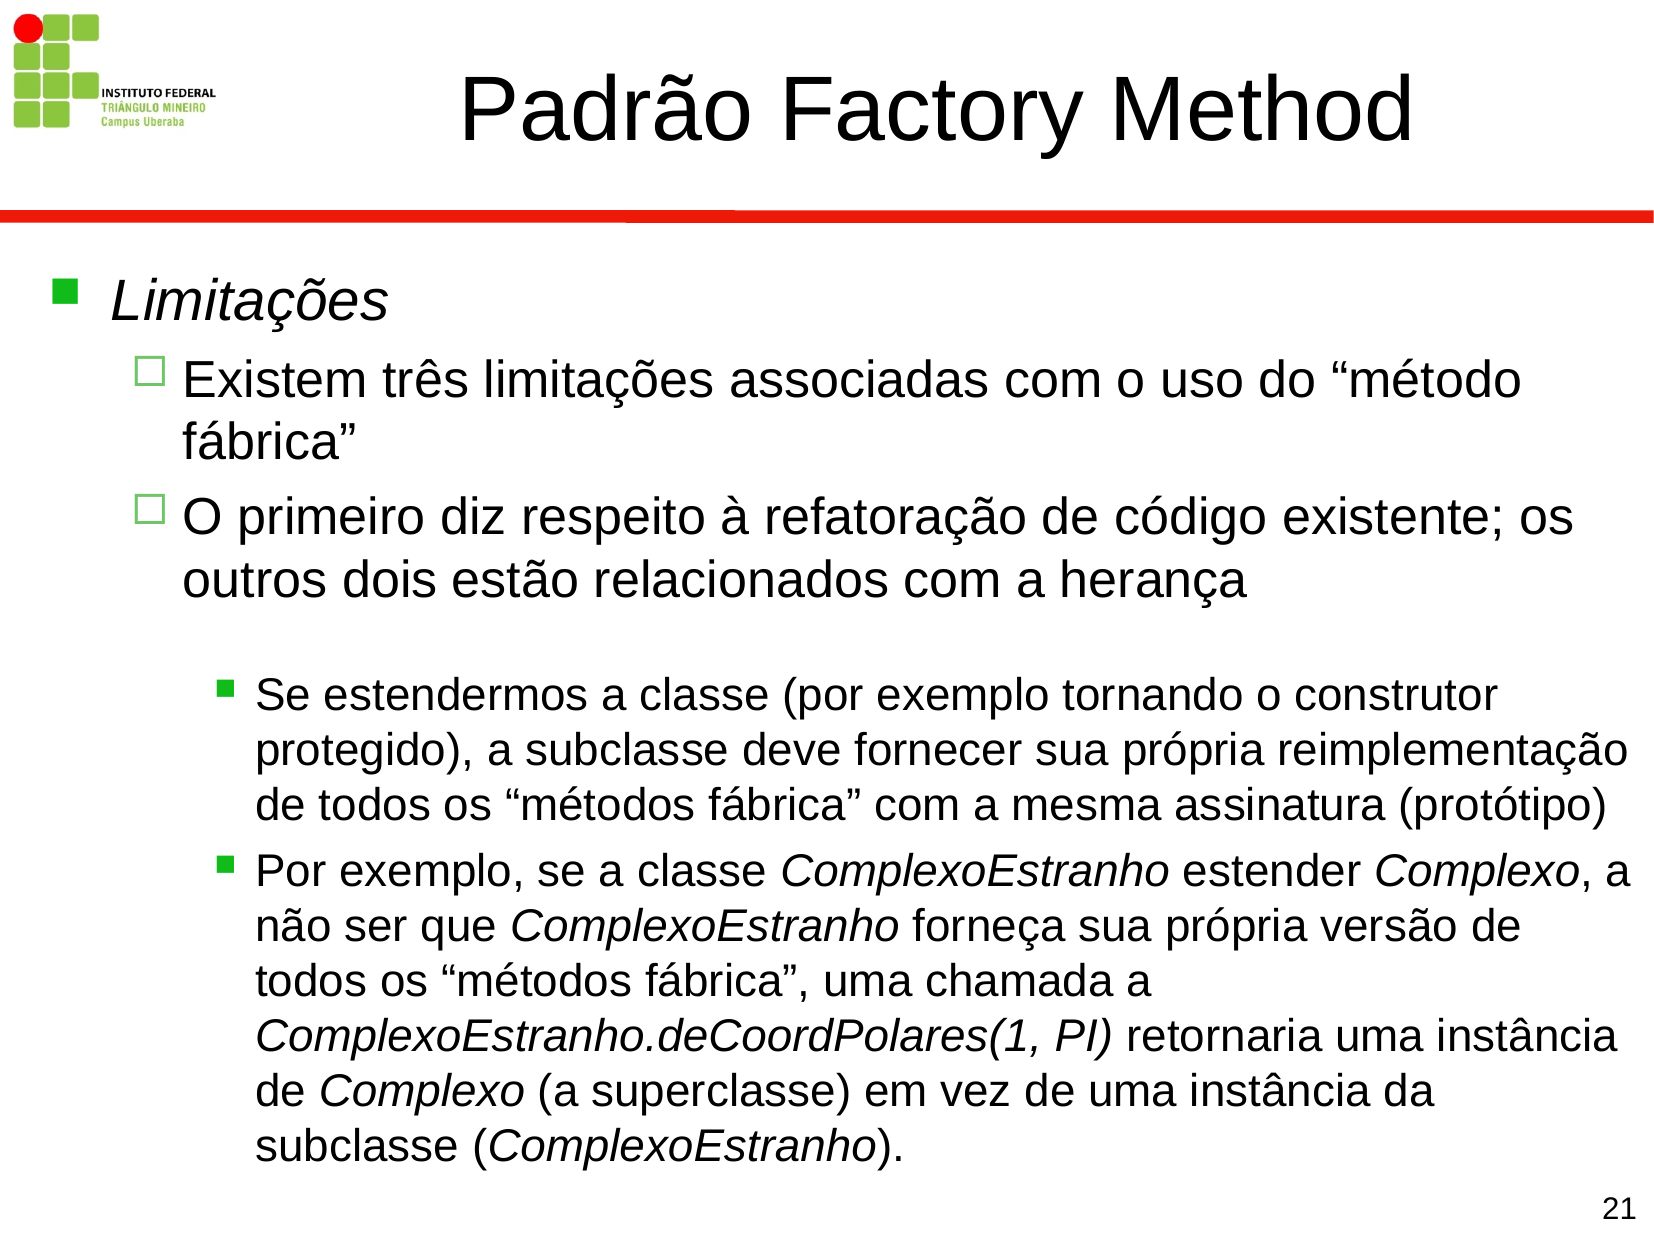

Padrão Factory Method
Limitações
Existem três limitações associadas com o uso do “método fábrica”
O primeiro diz respeito à refatoração de código existente; os outros dois estão relacionados com a herança
Se estendermos a classe (por exemplo tornando o construtor protegido), a subclasse deve fornecer sua própria reimplementação de todos os “métodos fábrica” com a mesma assinatura (protótipo)
Por exemplo, se a classe ComplexoEstranho estender Complexo, a não ser que ComplexoEstranho forneça sua própria versão de todos os “métodos fábrica”, uma chamada a ComplexoEstranho.deCoordPolares(1, PI) retornaria uma instância de Complexo (a superclasse) em vez de uma instância da subclasse (ComplexoEstranho).